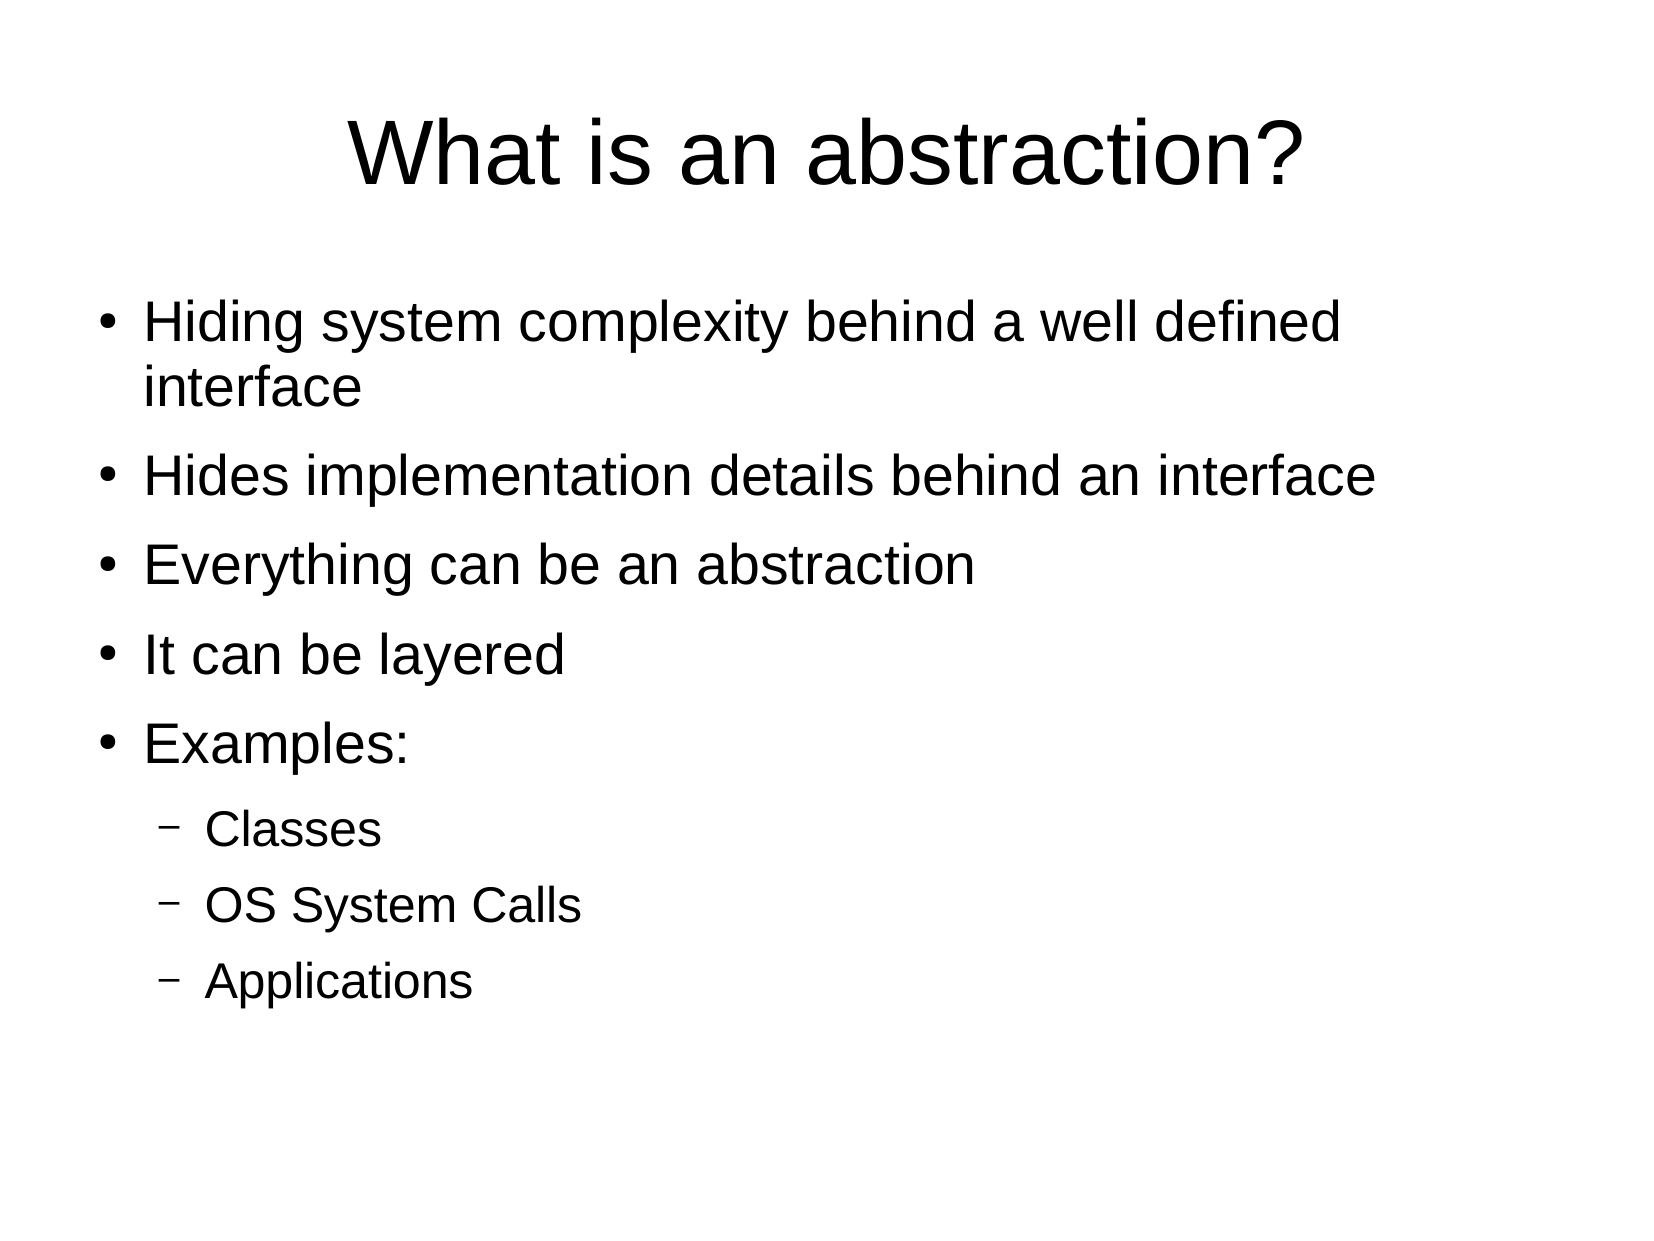

# What is an abstraction?
Hiding system complexity behind a well defined interface
Hides implementation details behind an interface
Everything can be an abstraction
It can be layered
Examples:
Classes
OS System Calls
Applications